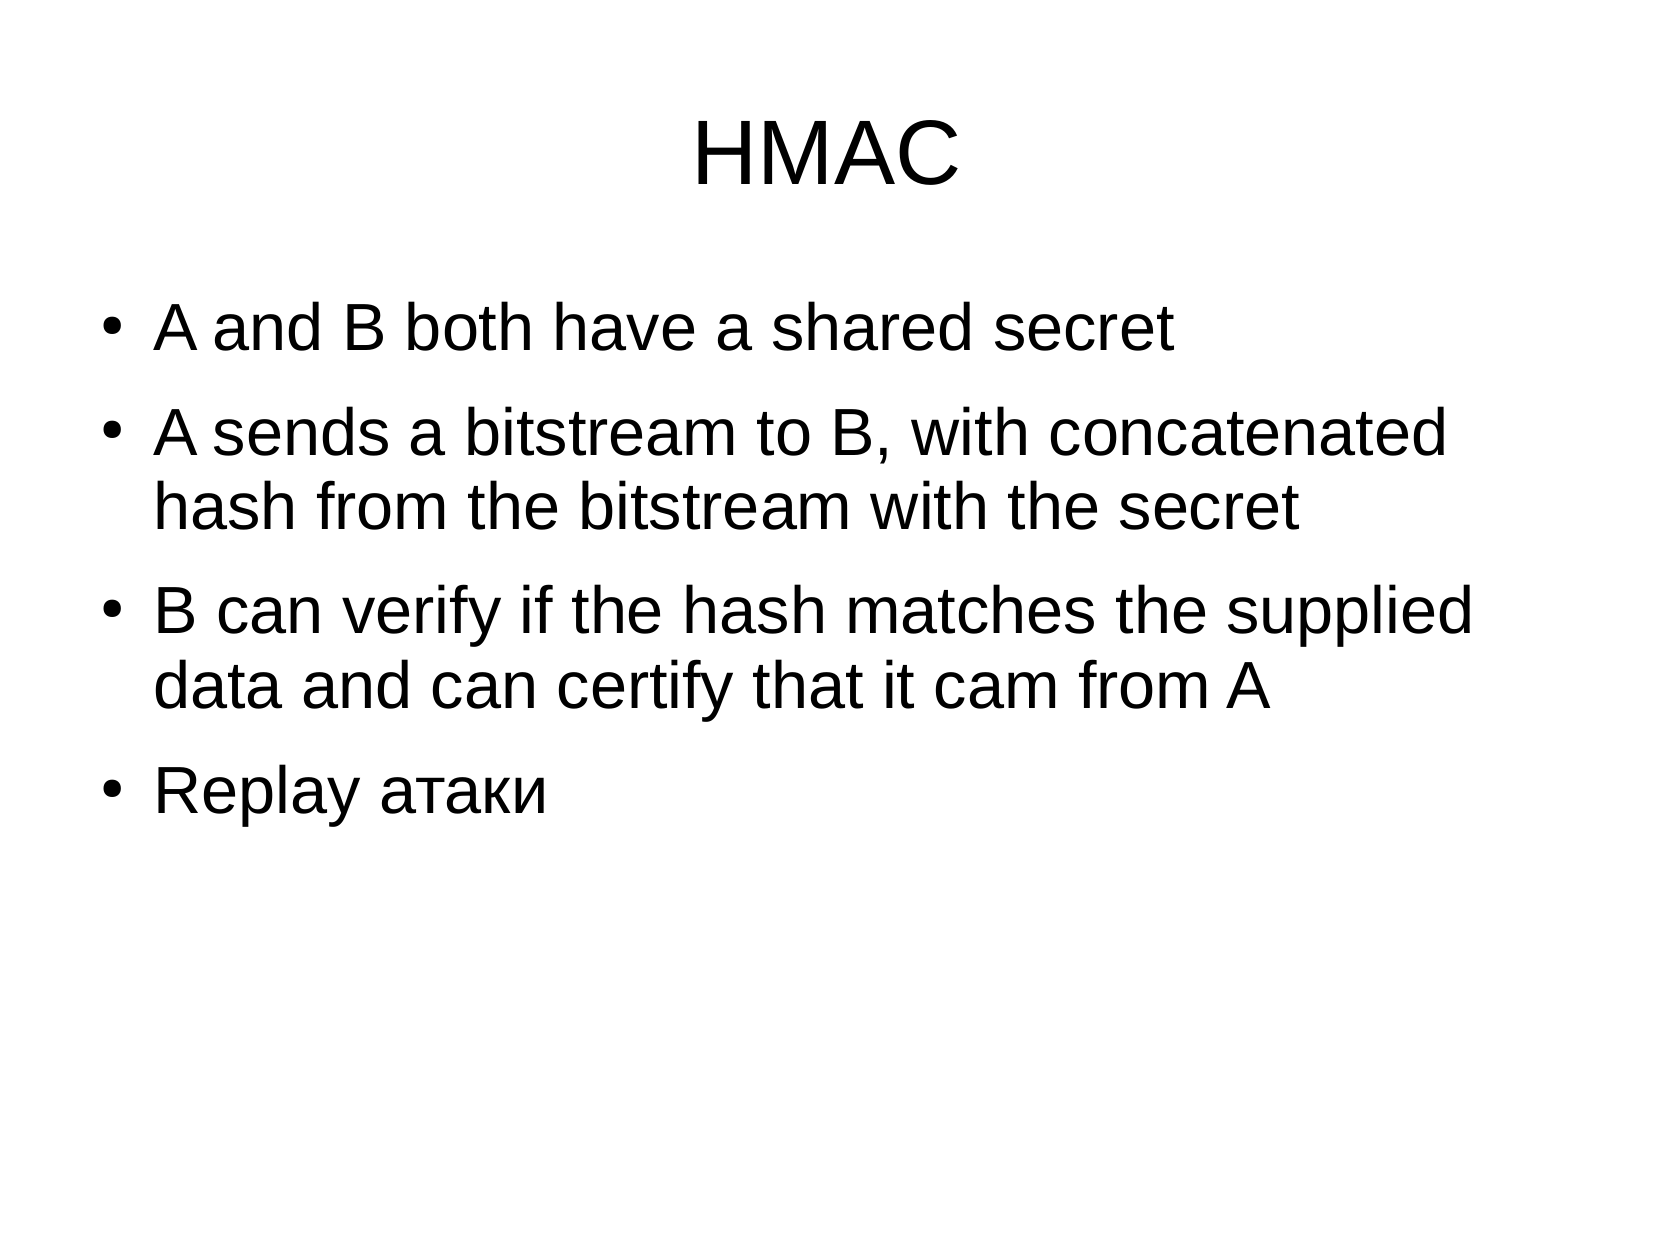

# HMAC
A and B both have a shared secret
A sends a bitstream to B, with concatenated hash from the bitstream with the secret
B can verify if the hash matches the supplied data and can certify that it cam from A
Replay атаки